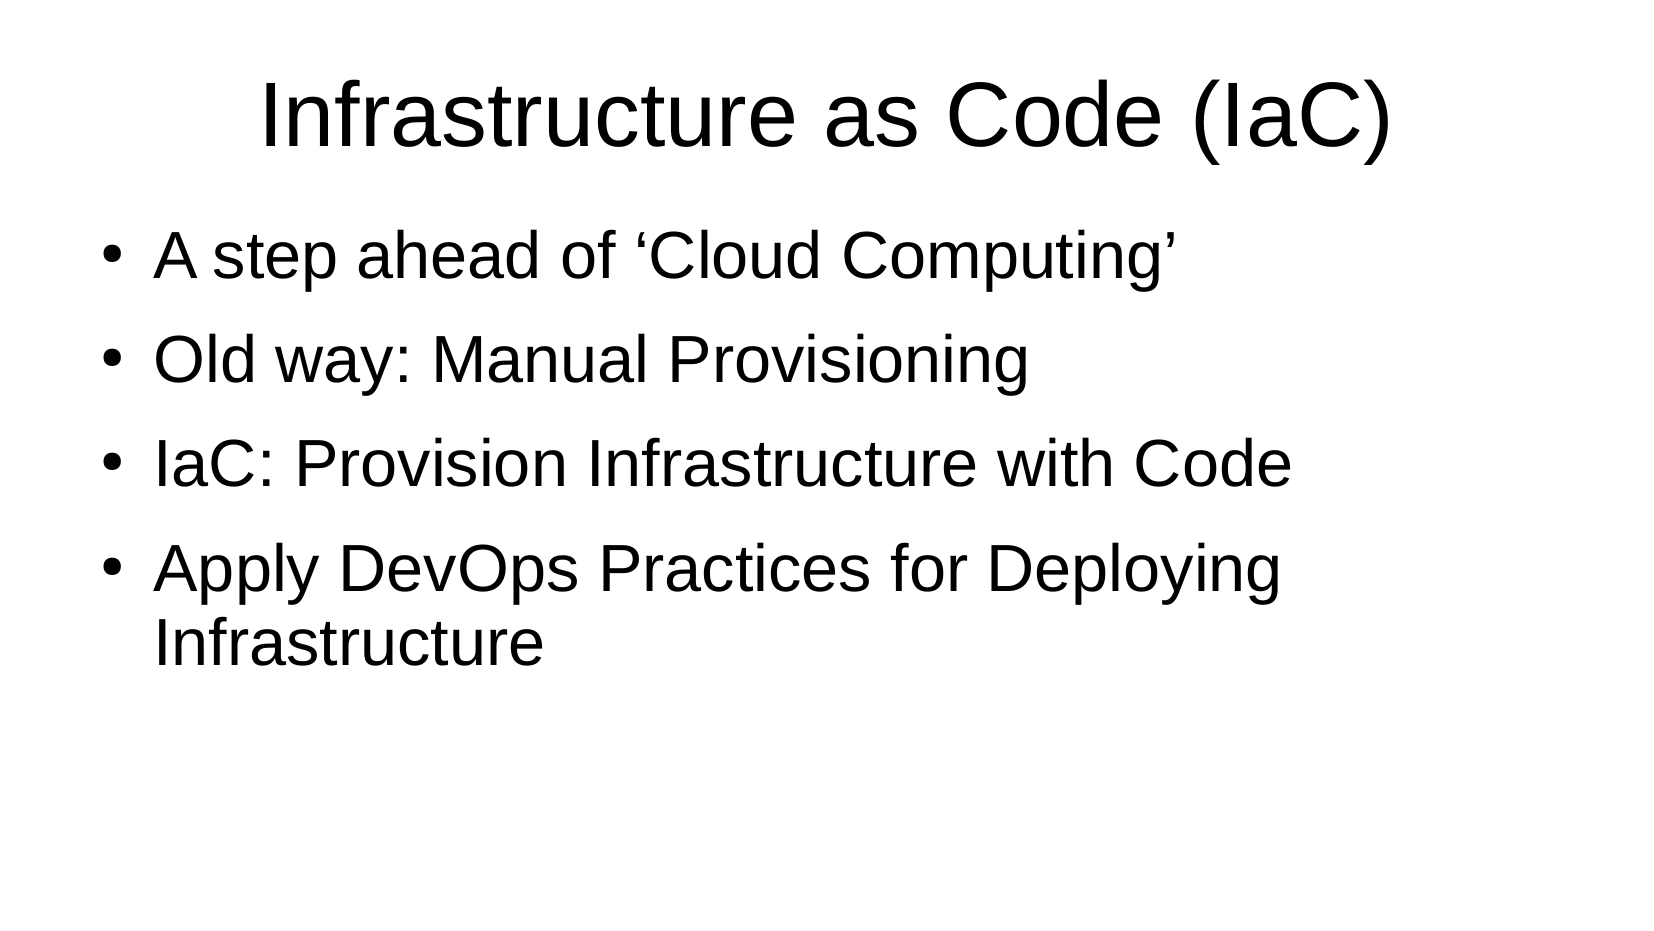

# Infrastructure as Code (IaC)
A step ahead of ‘Cloud Computing’
Old way: Manual Provisioning
IaC: Provision Infrastructure with Code
Apply DevOps Practices for Deploying Infrastructure